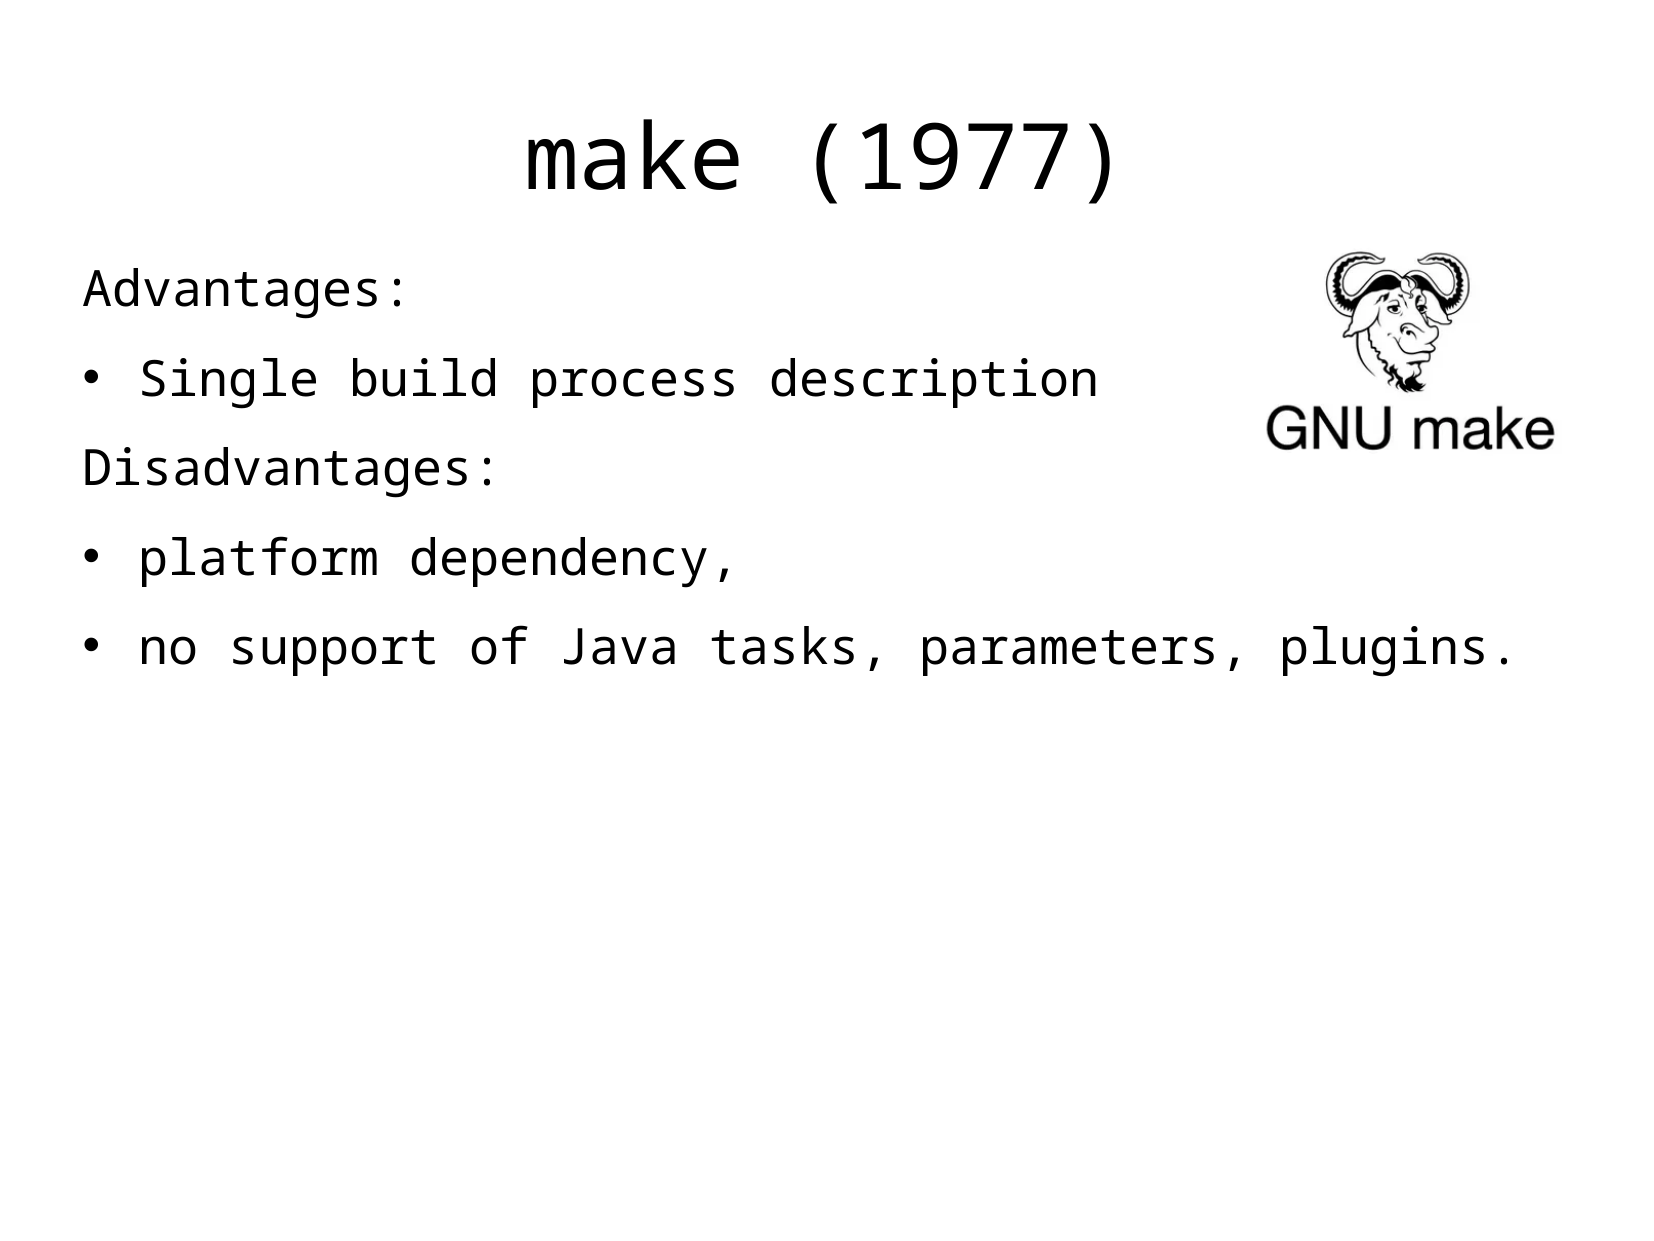

# make (1977)
Advantages:
Single build process description
Disadvantages:
platform dependency,
no support of Java tasks, parameters, plugins.